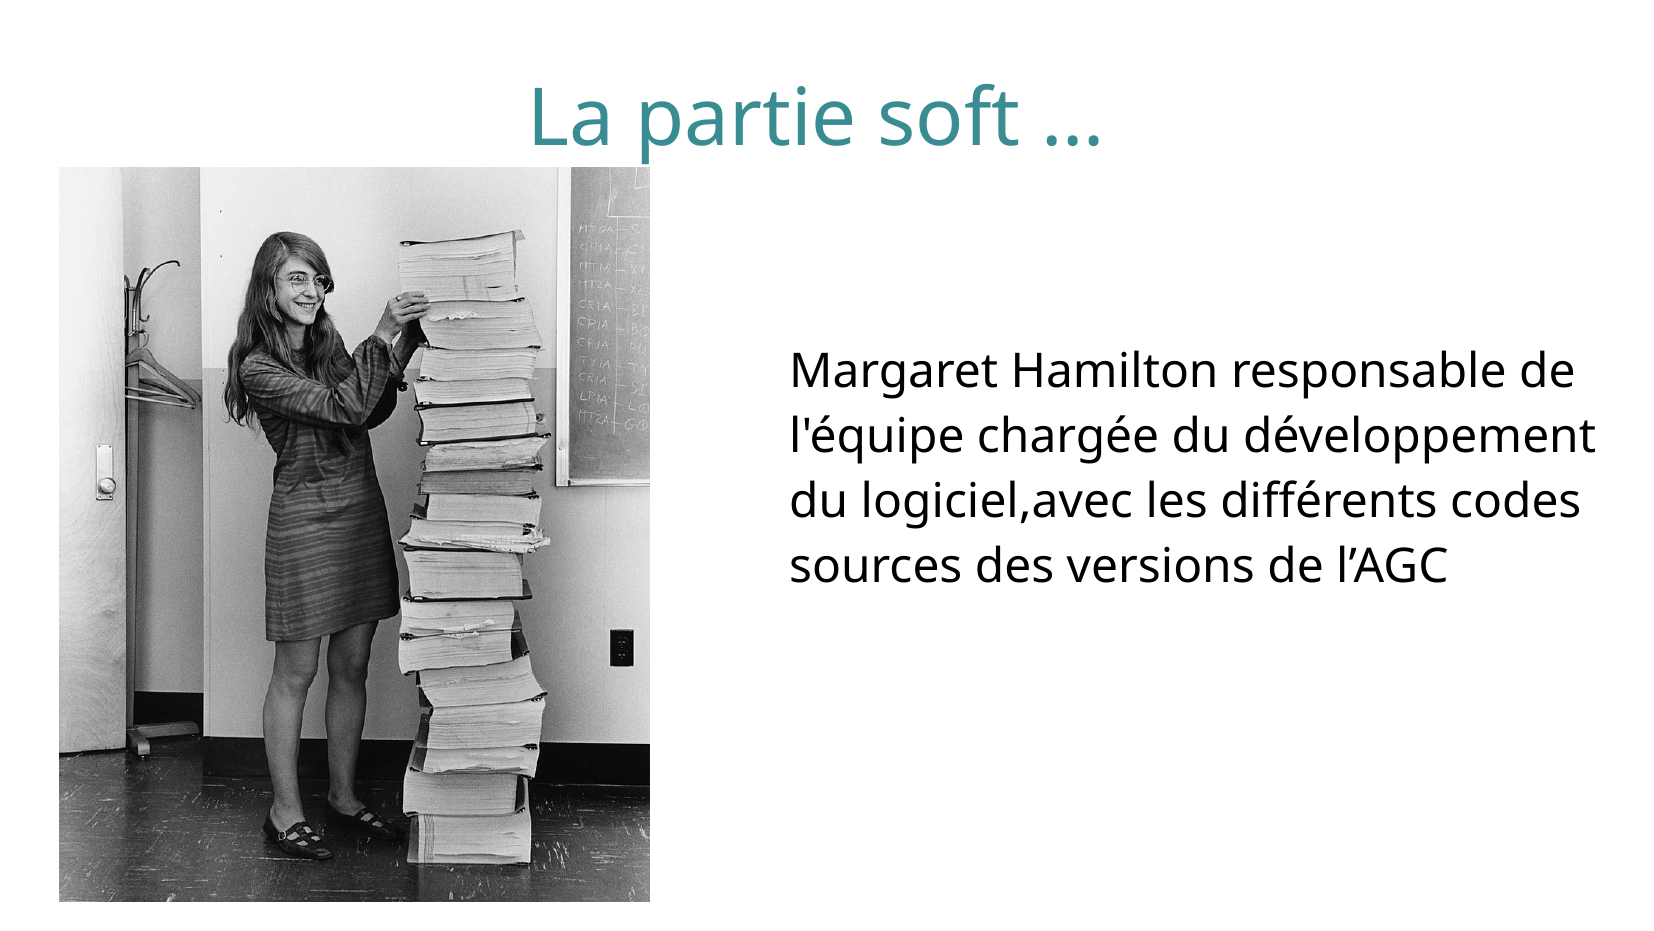

# La partie soft …
Margaret Hamilton responsable de l'équipe chargée du développement du logiciel,avec les différents codes sources des versions de l’AGC